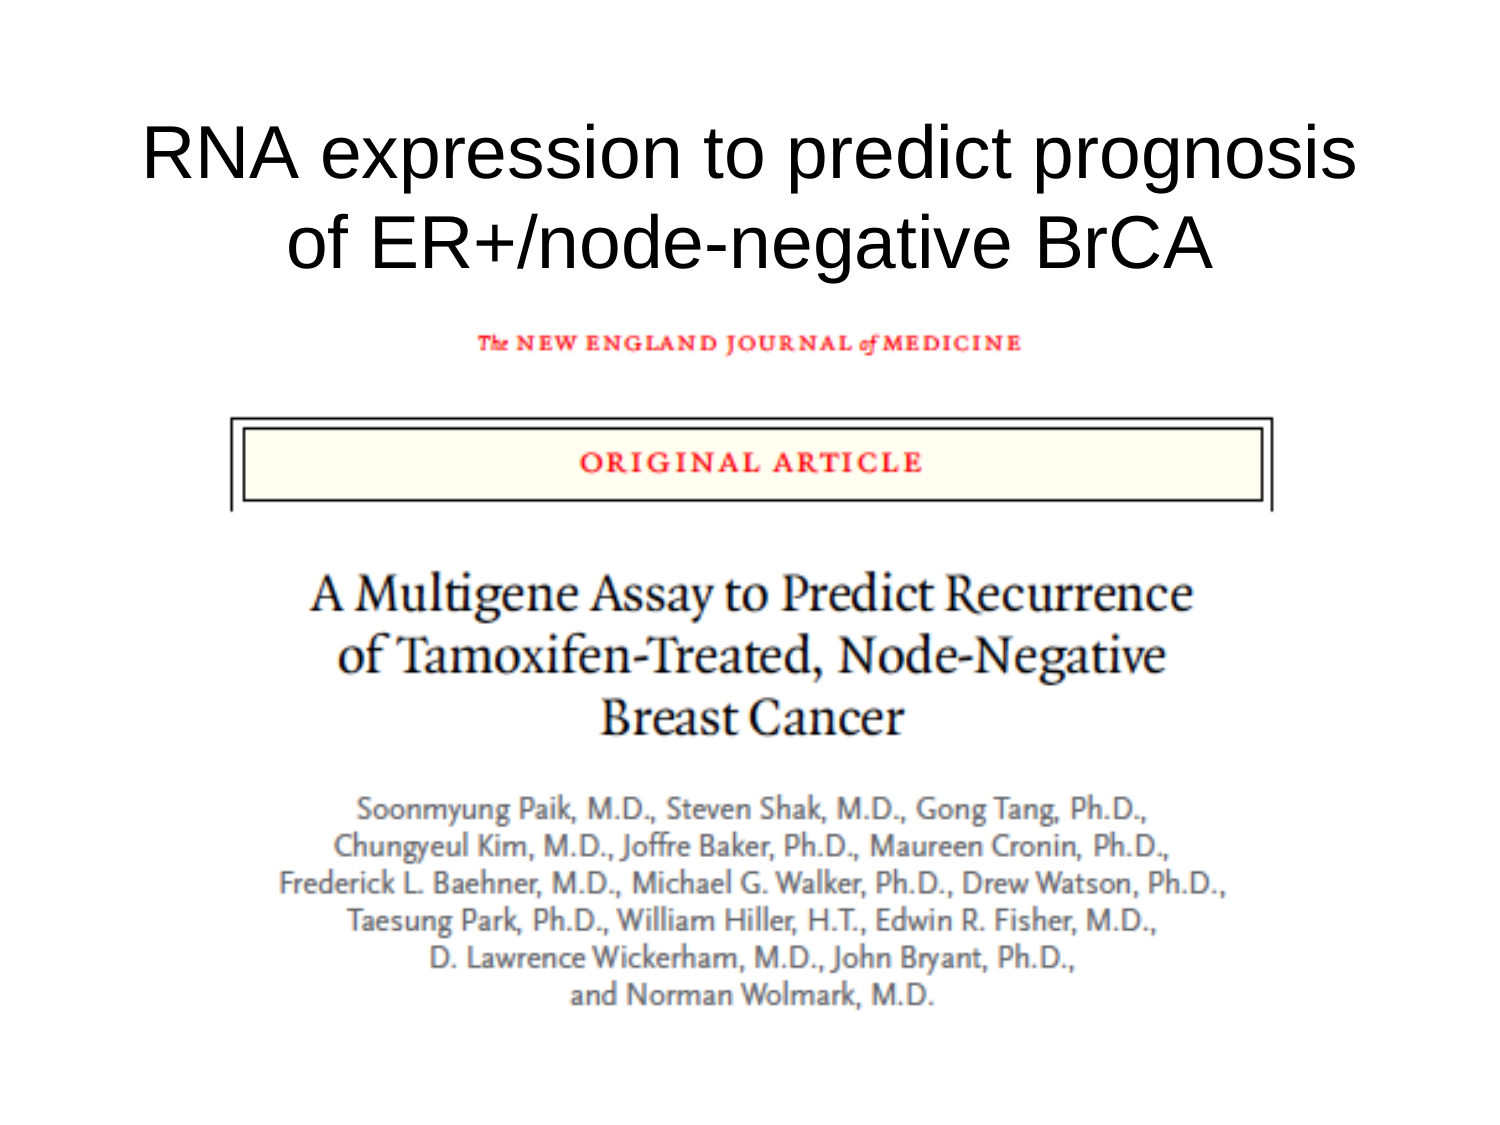

# RNA expression to predict prognosis of ER+/node-negative BrCA